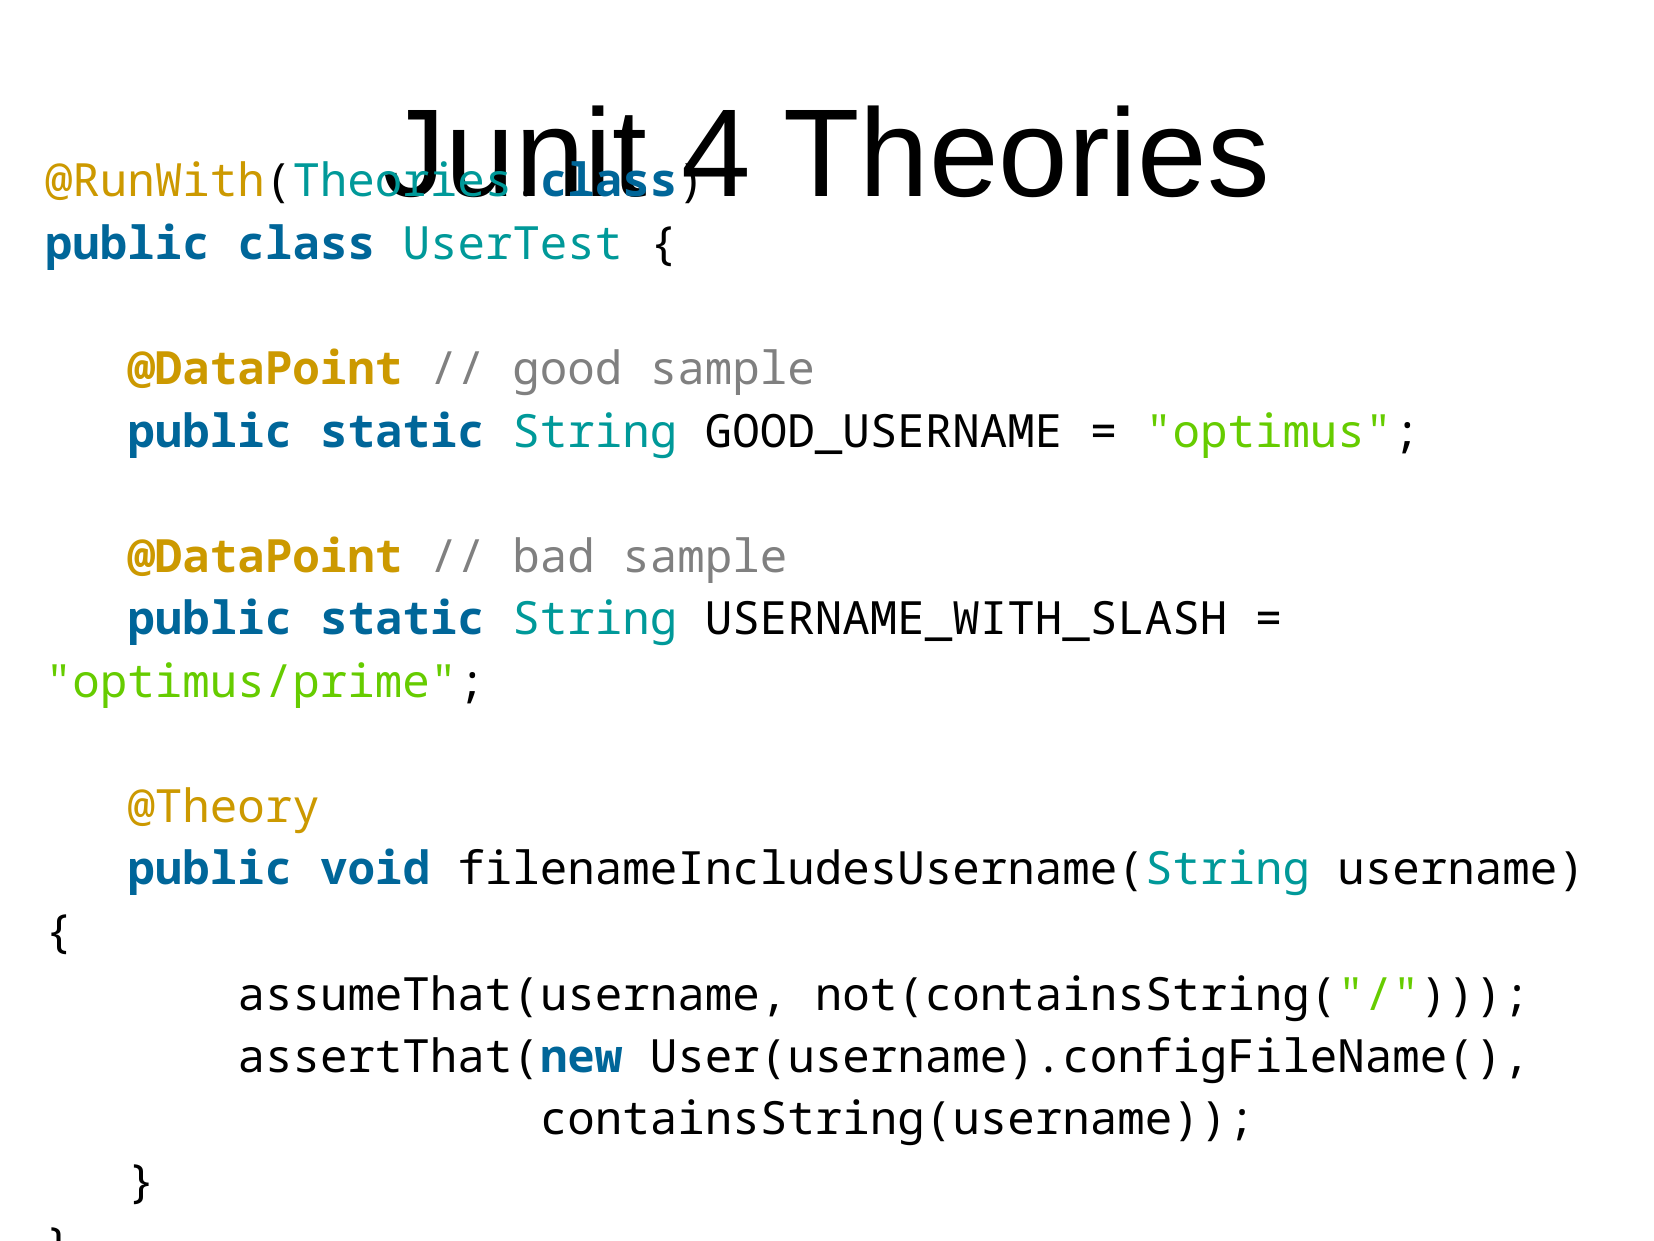

# Junit 4 Theories
@RunWith(Theories.class)
public class UserTest {
 @DataPoint // good sample
 public static String GOOD_USERNAME = "optimus";
 @DataPoint // bad sample
 public static String USERNAME_WITH_SLASH = "optimus/prime";
 @Theory
 public void filenameIncludesUsername(String username) {
 assumeThat(username, not(containsString("/")));
 assertThat(new User(username).configFileName(),
 containsString(username));
 }
}